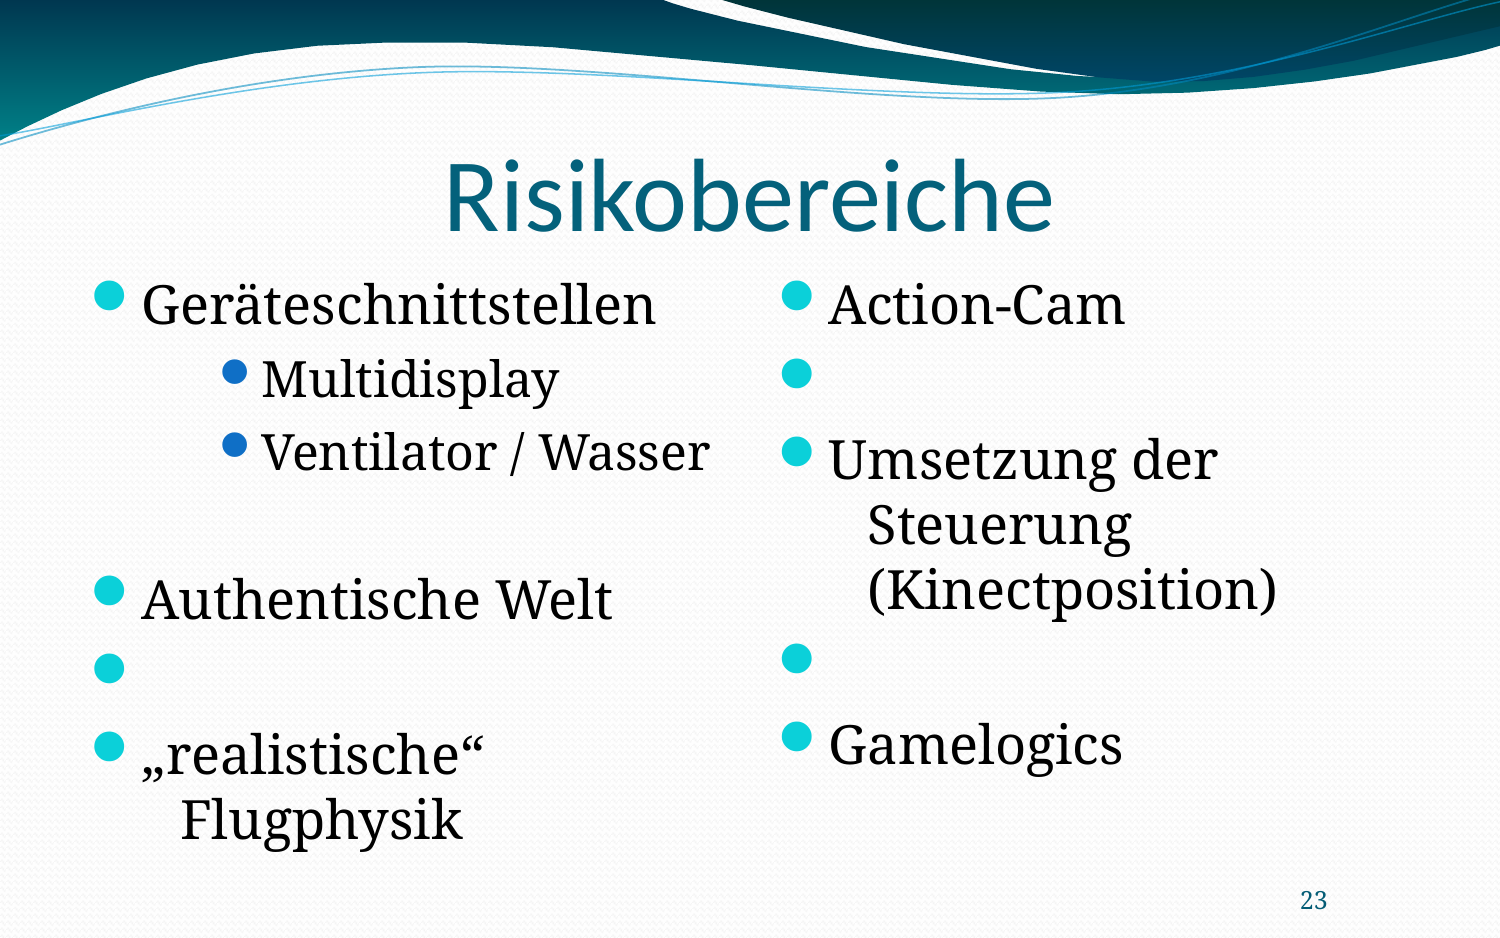

# Risikobereiche
Geräteschnittstellen
Multidisplay
Ventilator / Wasser
Authentische Welt
„realistische“ Flugphysik
Action-Cam
Umsetzung der Steuerung (Kinectposition)
Gamelogics